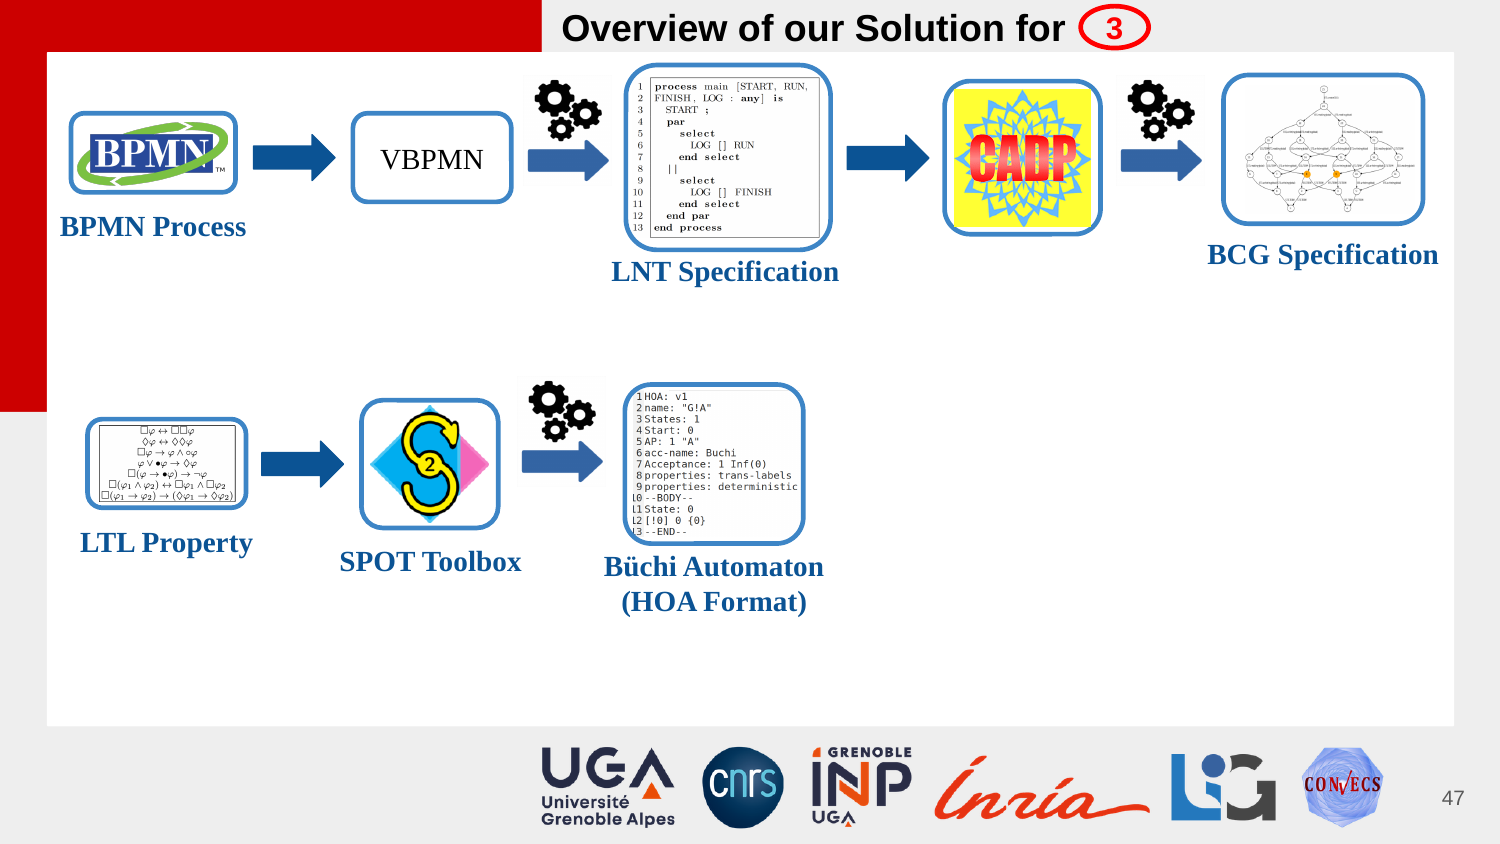

Overview of our Solution for
3
LNT Specification
BCG Specification
VBPMN
BPMN Process
SPOT Toolbox
LTL Property
Büchi Automaton (HOA Format)